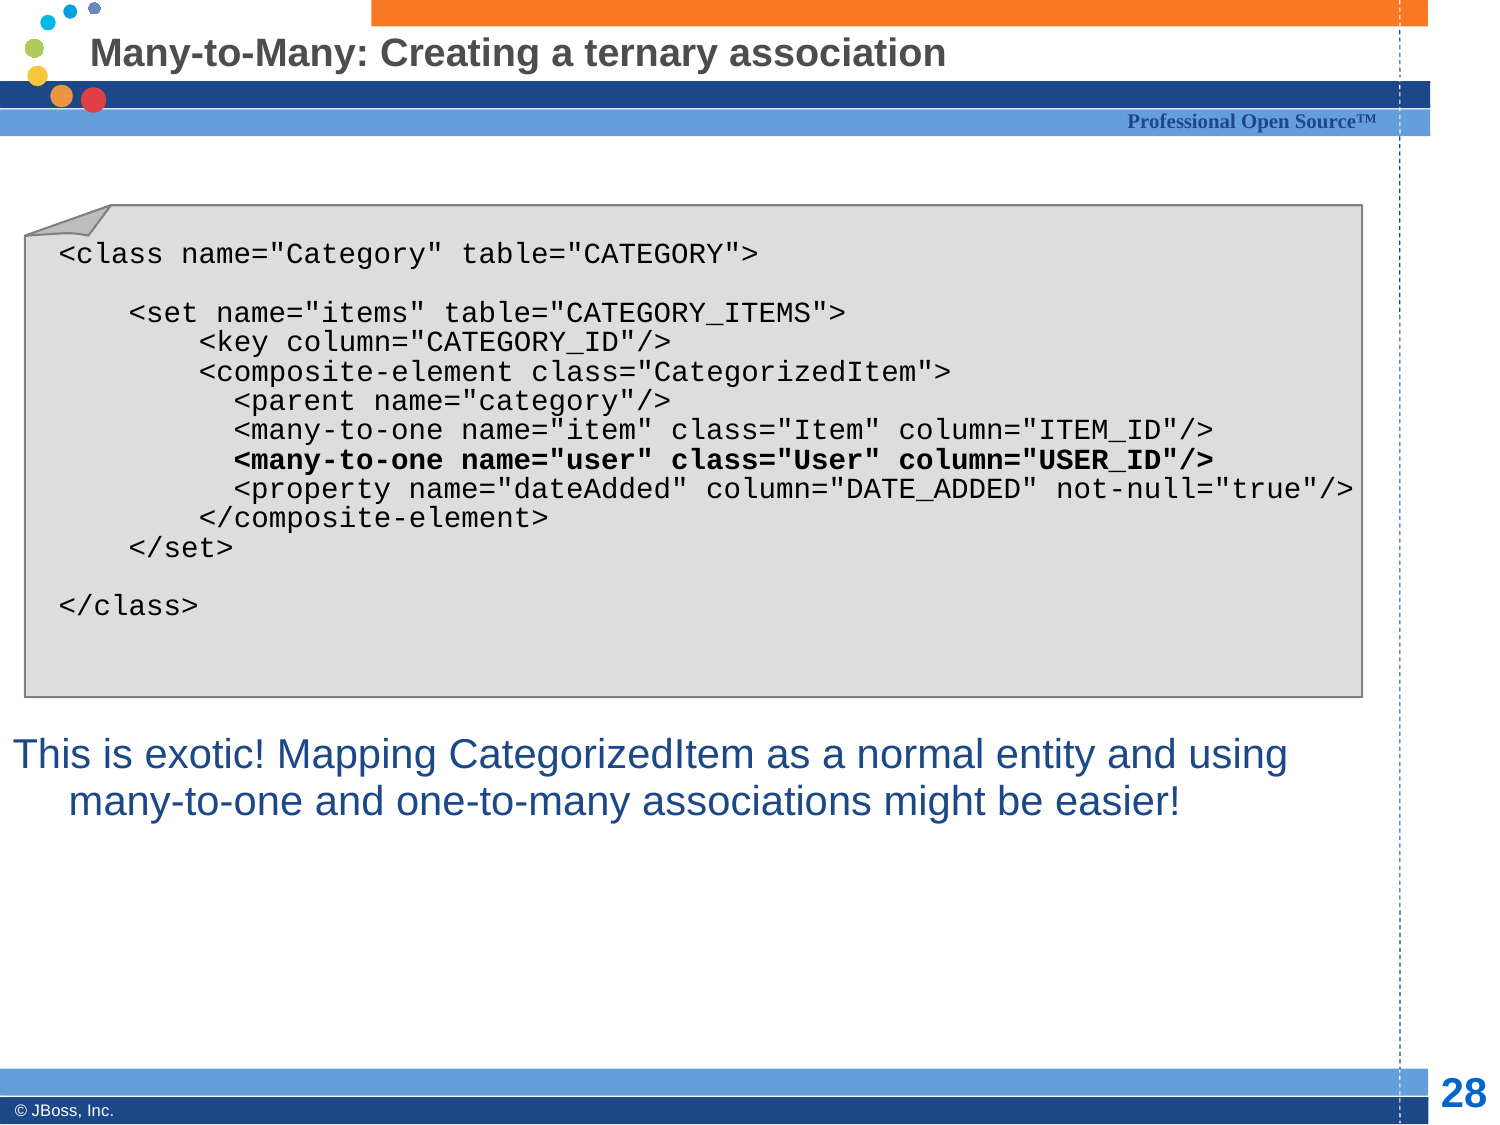

# Many-to-Many: Creating a ternary association
This is exotic! Mapping CategorizedItem as a normal entity and using many-to-one and one-to-many associations might be easier!
<class name="Category" table="CATEGORY">
 <set name="items" table="CATEGORY_ITEMS">
 <key column="CATEGORY_ID"/>
 <composite-element class="CategorizedItem">
 <parent name="category"/>
 <many-to-one name="item" class="Item" column="ITEM_ID"/>
 <many-to-one name="user" class="User" column="USER_ID"/>
 <property name="dateAdded" column="DATE_ADDED" not-null="true"/>
 </composite-element>
 </set>
</class>